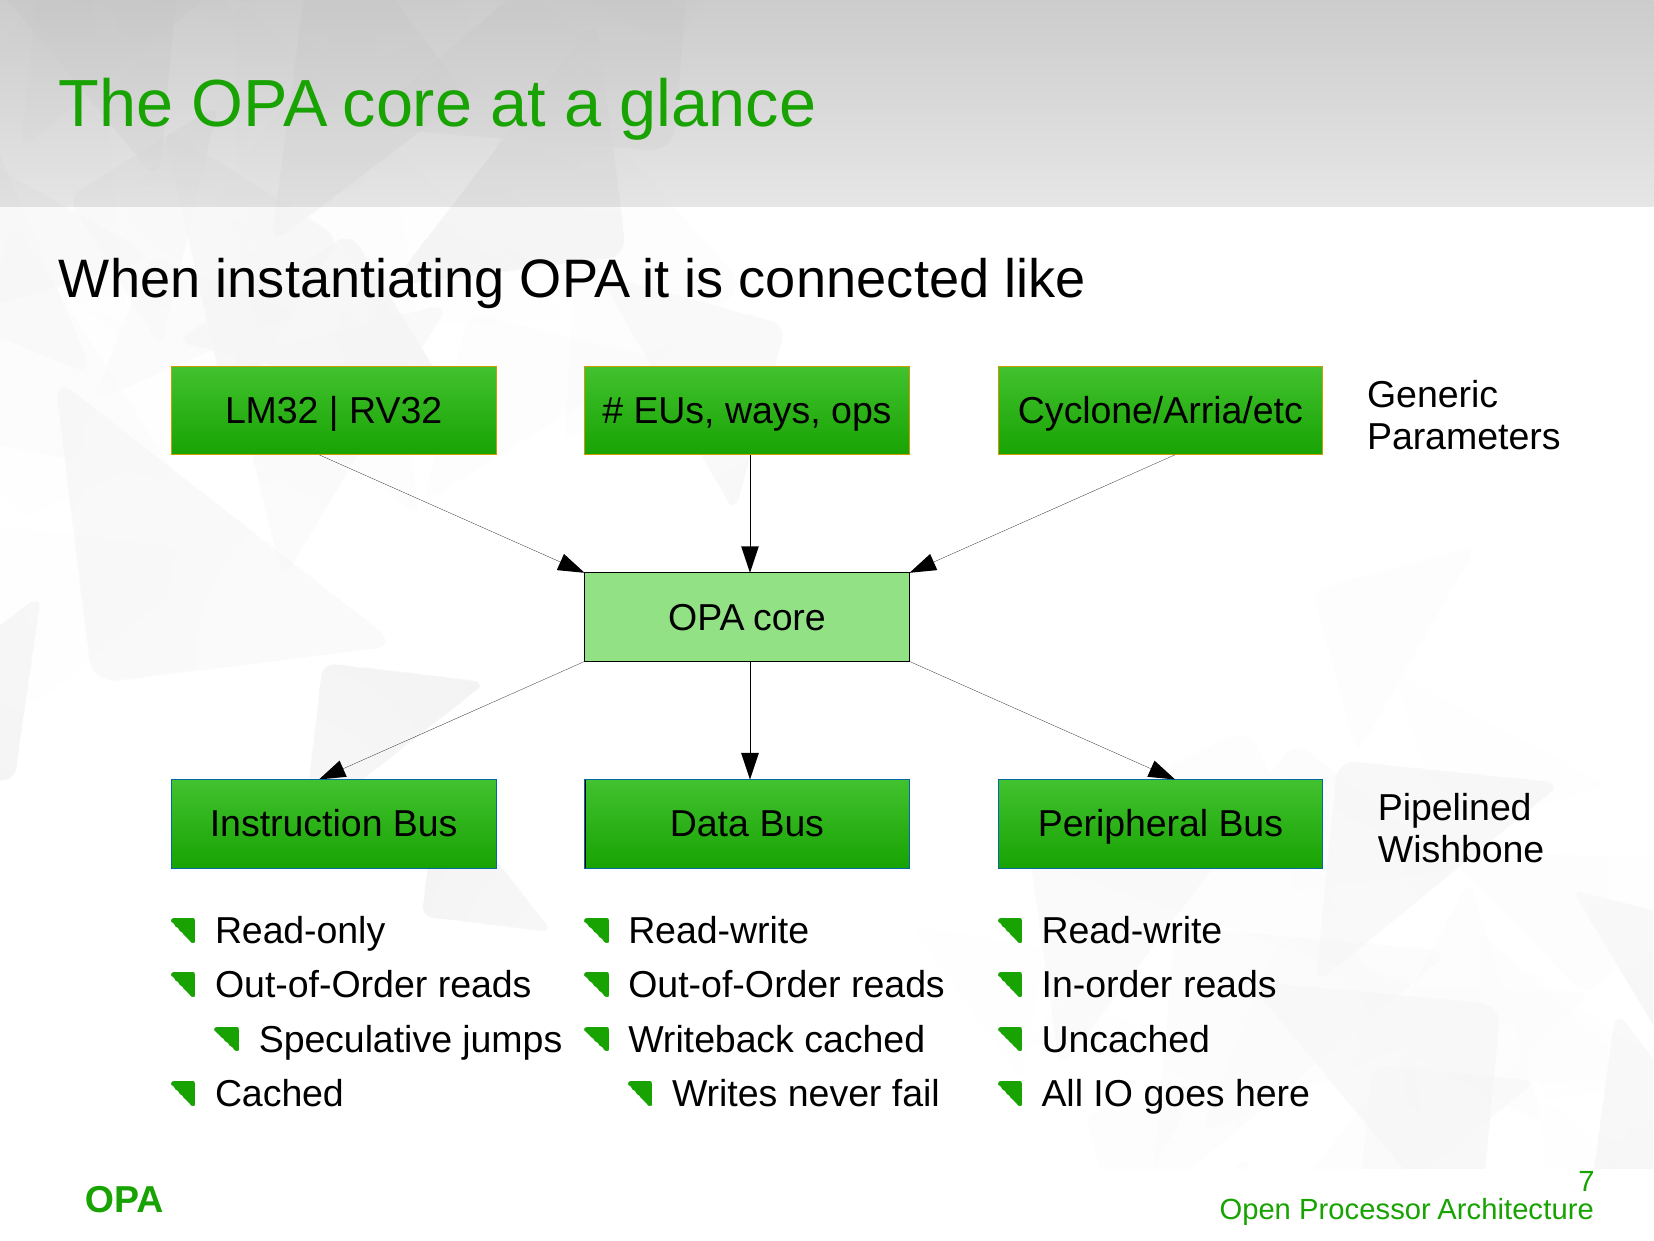

# The OPA core at a glance
When instantiating OPA it is connected like
LM32 | RV32
# EUs, ways, ops
Cyclone/Arria/etc
Generic
Parameters
OPA core
Instruction Bus
Data Bus
Peripheral Bus
Pipelined
Wishbone
Read-only
Out-of-Order reads
Speculative jumps
Cached
Read-write
Out-of-Order reads
Writeback cached
Writes never fail
Read-write
In-order reads
Uncached
All IO goes here
7
Open Processor Architecture